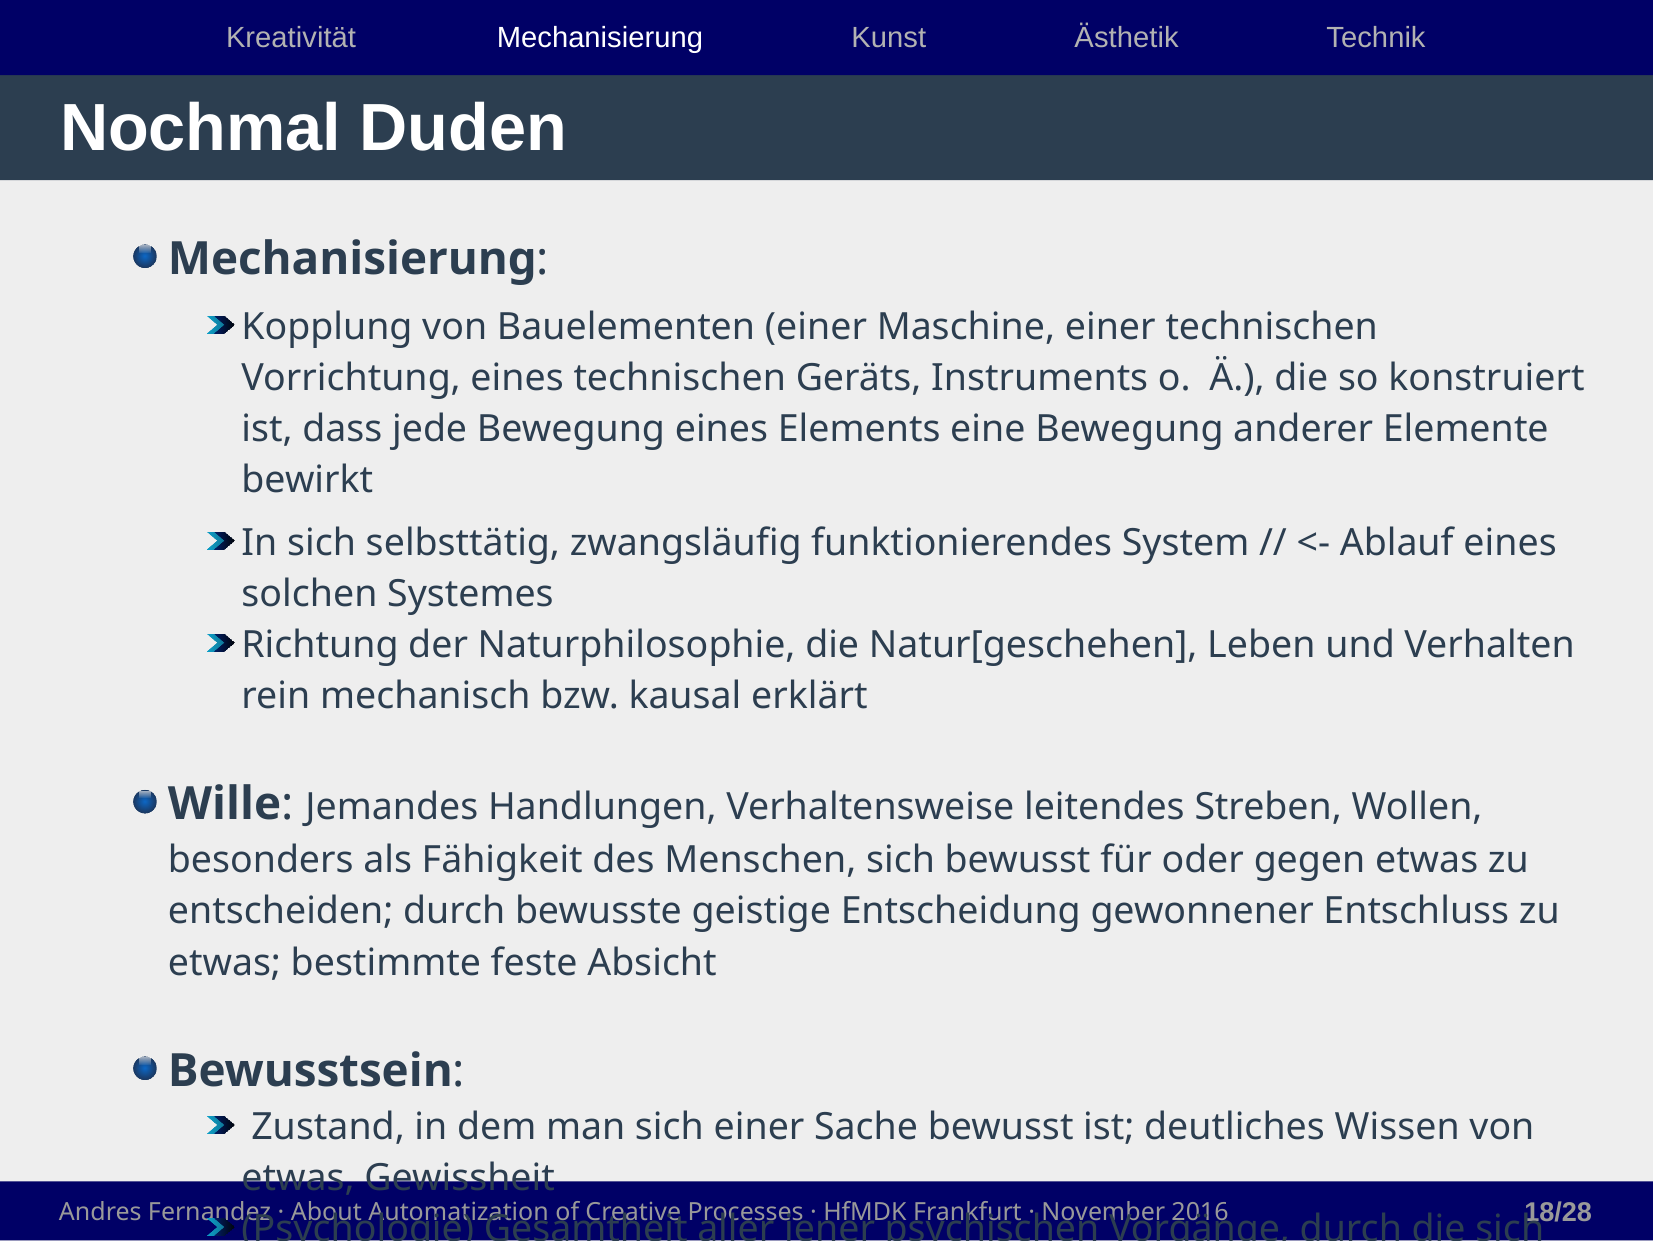

Kreativität Mechanisierung Kunst Ästhetik Technik
# Nochmal Duden
Mechanisierung:
Kopplung von Bauelementen (einer Maschine, einer technischen Vorrichtung, eines technischen Geräts, Instruments o. Ä.), die so konstruiert ist, dass jede Bewegung eines Elements eine Bewegung anderer Elemente bewirkt
In sich selbsttätig, zwangsläufig funktionierendes System // <- Ablauf eines solchen Systemes
Richtung der Naturphilosophie, die Natur[geschehen], Leben und Verhalten rein mechanisch bzw. kausal erklärt
Wille: Jemandes Handlungen, Verhaltensweise leitendes Streben, Wollen, besonders als Fähigkeit des Menschen, sich bewusst für oder gegen etwas zu entscheiden; durch bewusste geistige Entscheidung gewonnener Entschluss zu etwas; bestimmte feste Absicht
Bewusstsein:
 Zustand, in dem man sich einer Sache bewusst ist; deutliches Wissen von etwas, Gewissheit
(Psychologie) Gesamtheit aller jener psychischen Vorgänge, durch die sich der Mensch der Außenwelt und seiner selbst bewusst wird